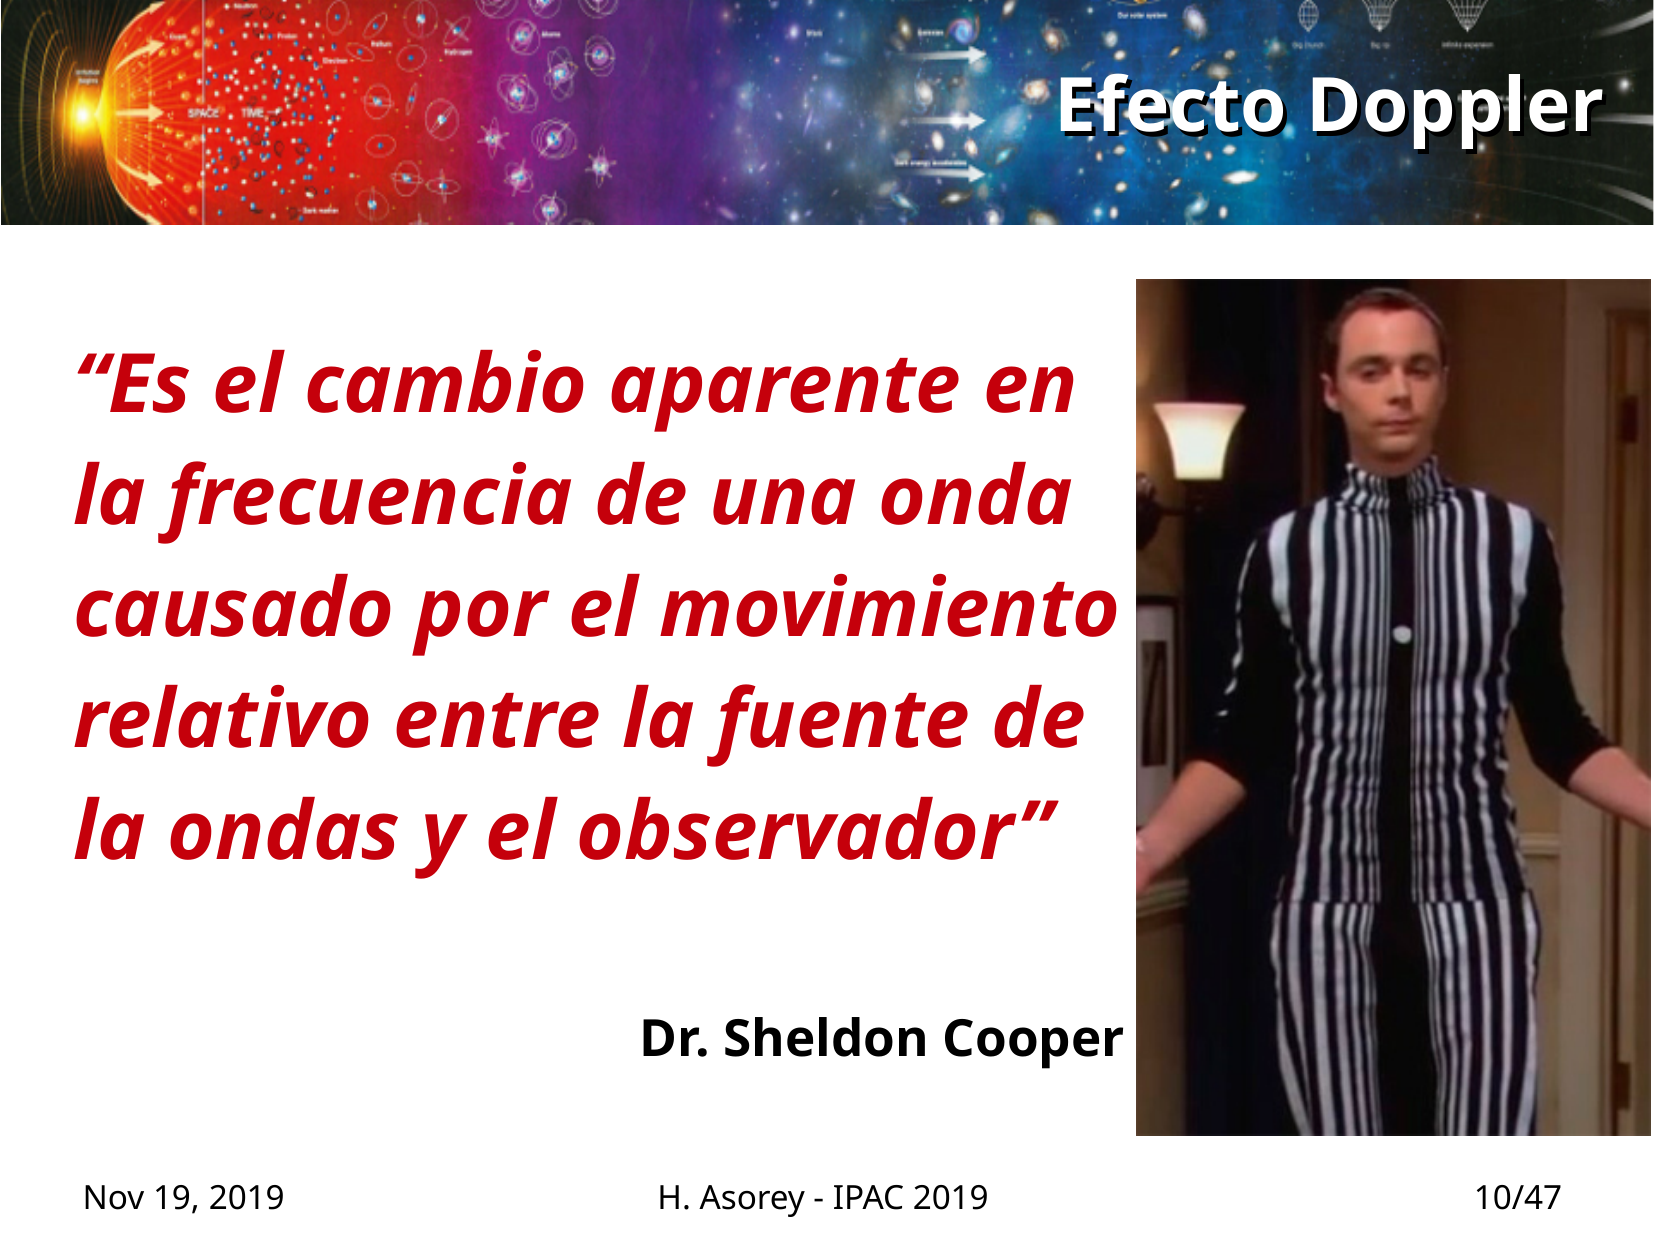

# Efecto Doppler
“Es el cambio aparente en la frecuencia de una onda causado por el movimiento relativo entre la fuente de la ondas y el observador”
Dr. Sheldon Cooper
Nov 19, 2019
H. Asorey - IPAC 2019
10